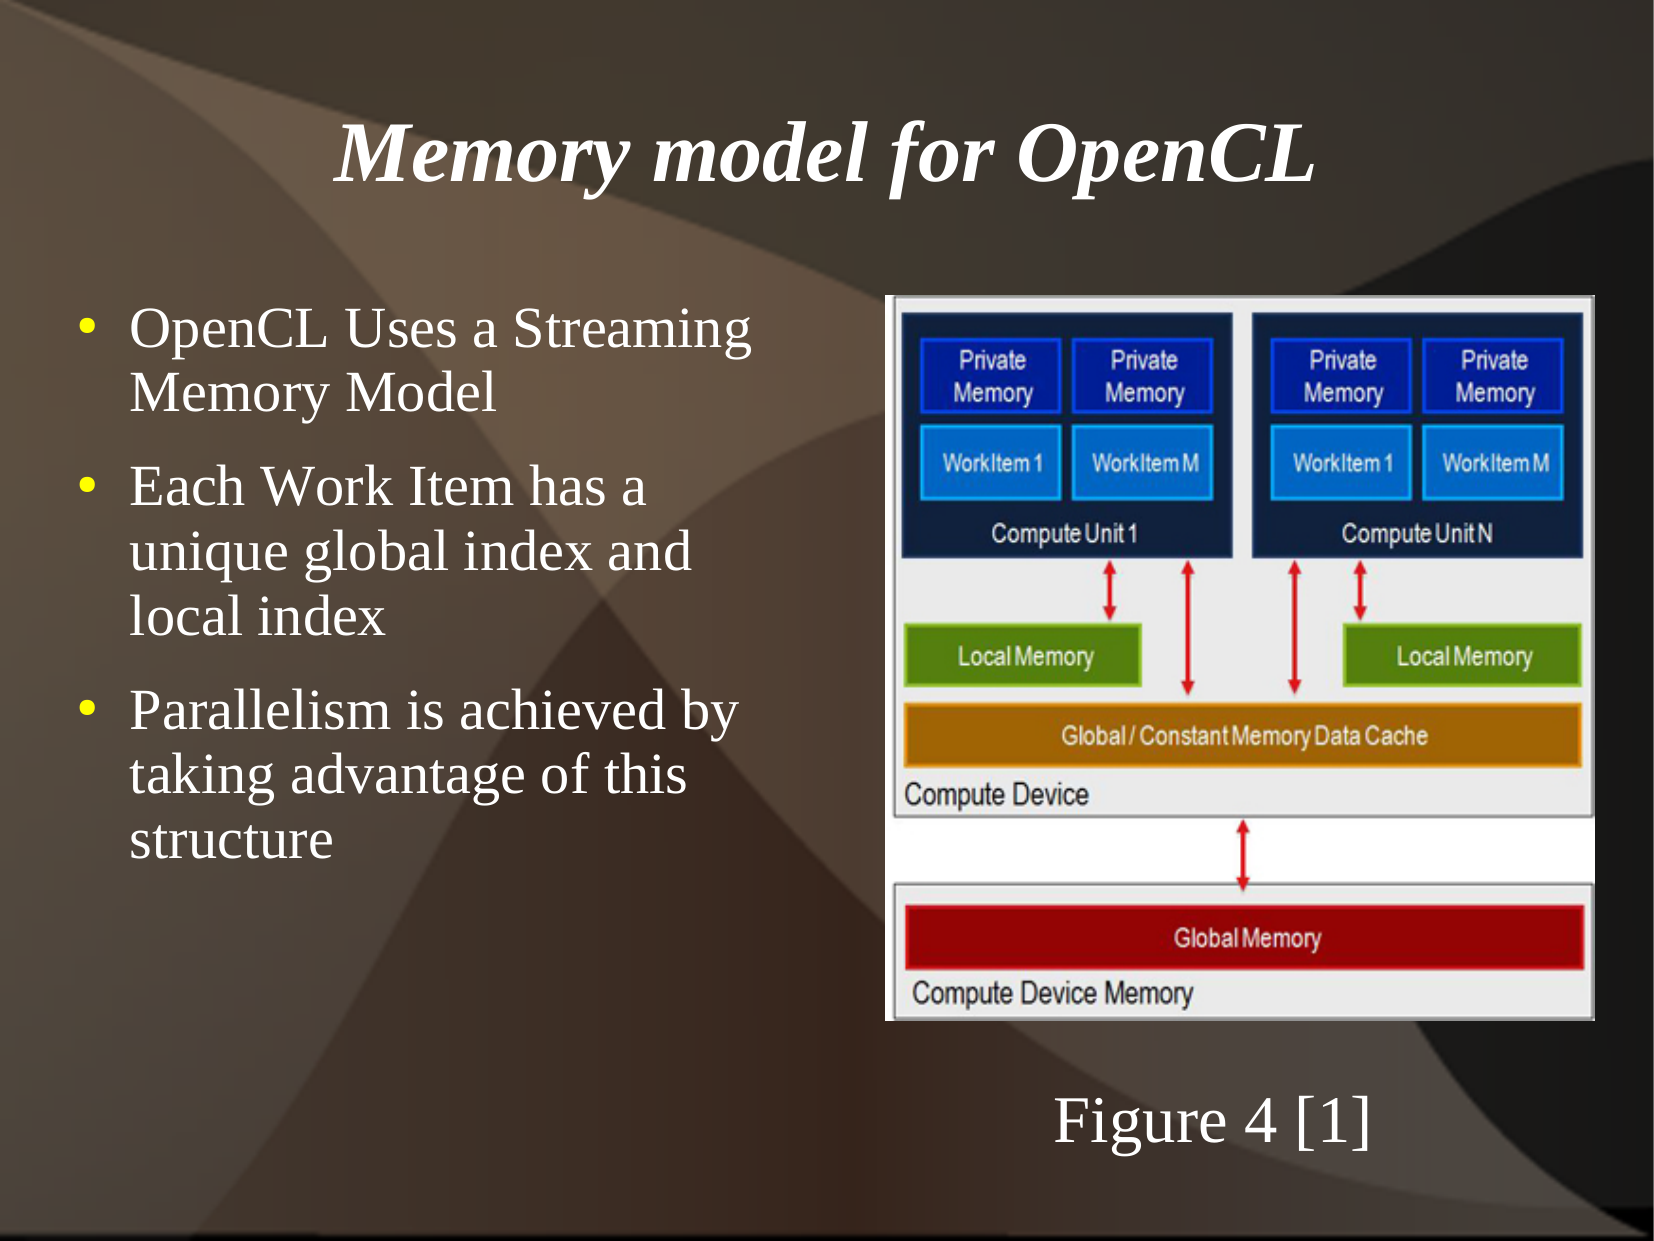

# Memory model for OpenCL
OpenCL Uses a Streaming Memory Model
Each Work Item has a unique global index and local index
Parallelism is achieved by taking advantage of this structure
Figure 4 [1]